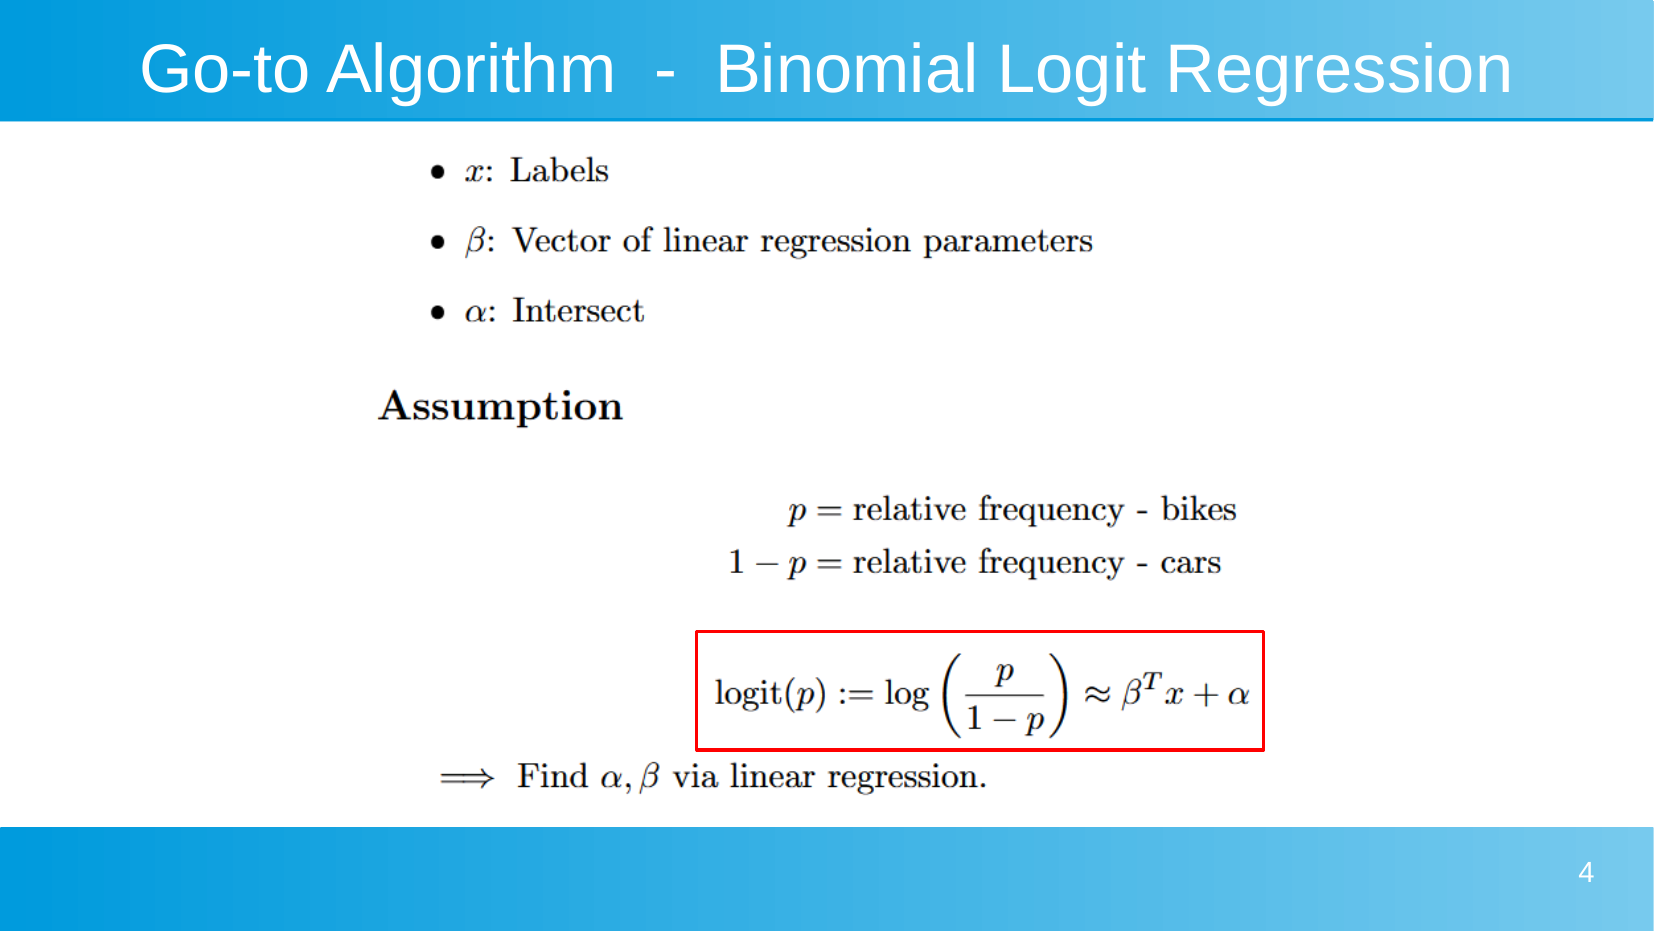

# Go-to Algorithm - Binomial Logit Regression
4